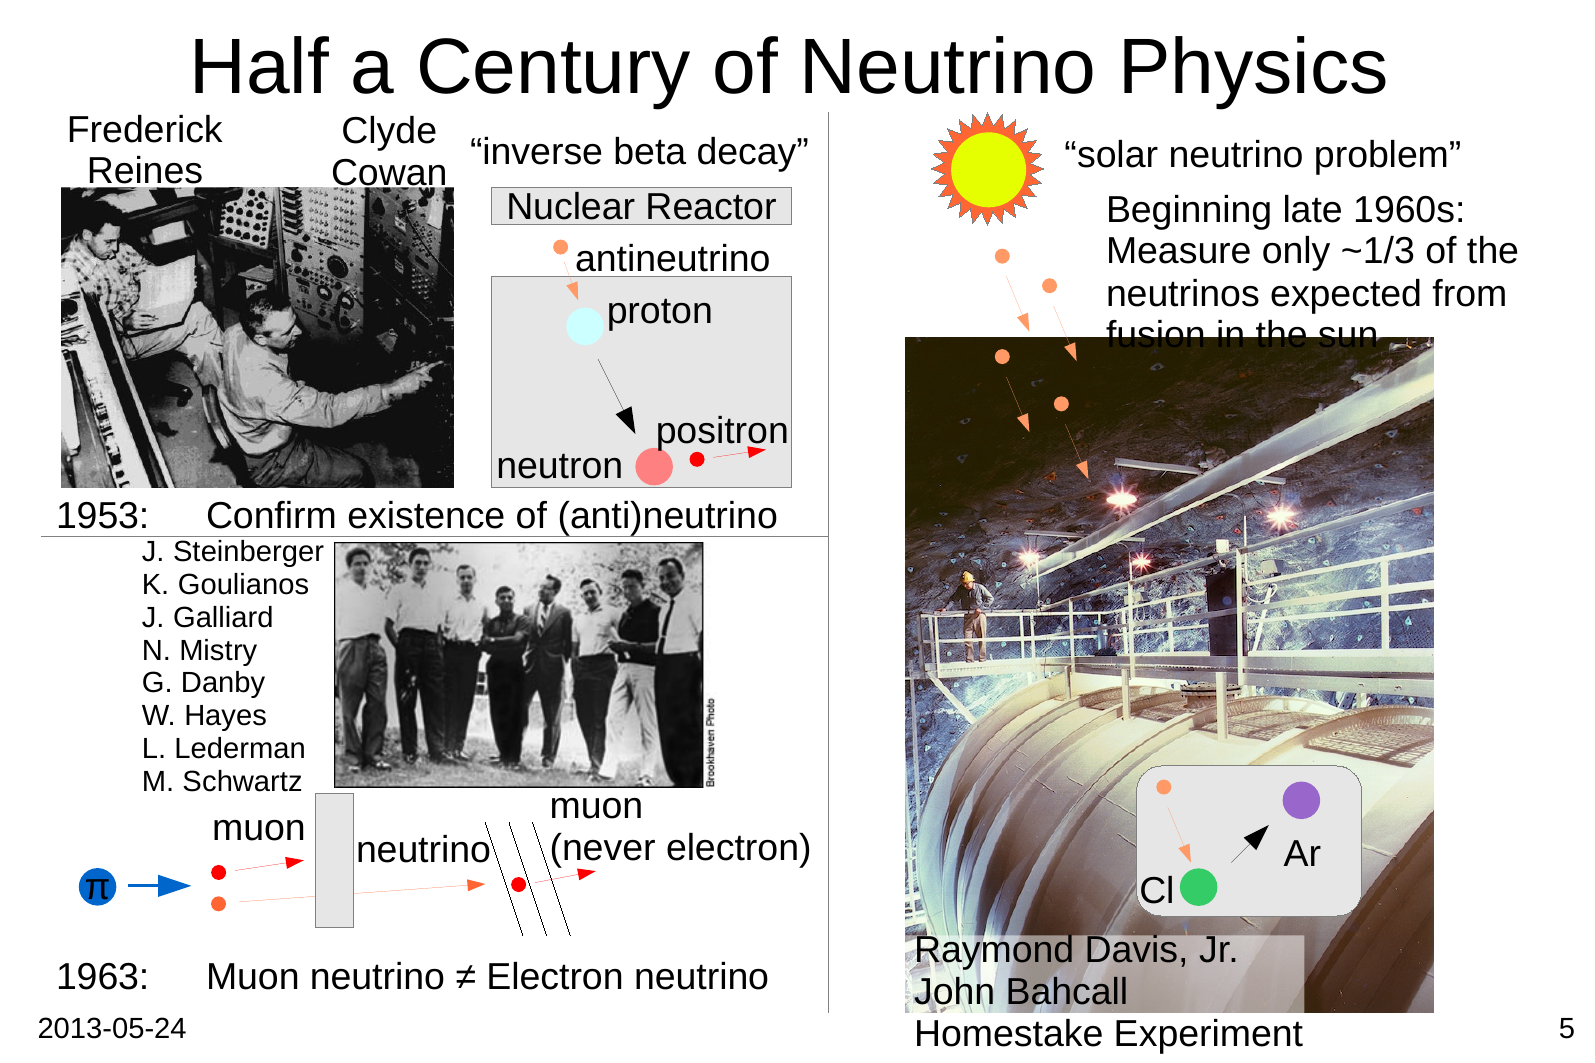

# Half a Century of Neutrino Physics
Frederick
Reines
Clyde
Cowan
“inverse beta decay”
“solar neutrino problem”
Beginning late 1960s:
Measure only ~1/3 of the neutrinos expected from fusion in the sun
Nuclear Reactor
antineutrino
proton
positron
neutron
1953:	Confirm existence of (anti)neutrino
J. Steinberger
K. Goulianos
J. Galliard
N. Mistry
G. Danby
W. Hayes
L. Lederman
M. Schwartz
muon
(never electron)
muon
neutrino
Ar
Cl
π
Raymond Davis, Jr.
John Bahcall
Homestake Experiment
1963:	Muon neutrino ≠ Electron neutrino
2013-05-24
5